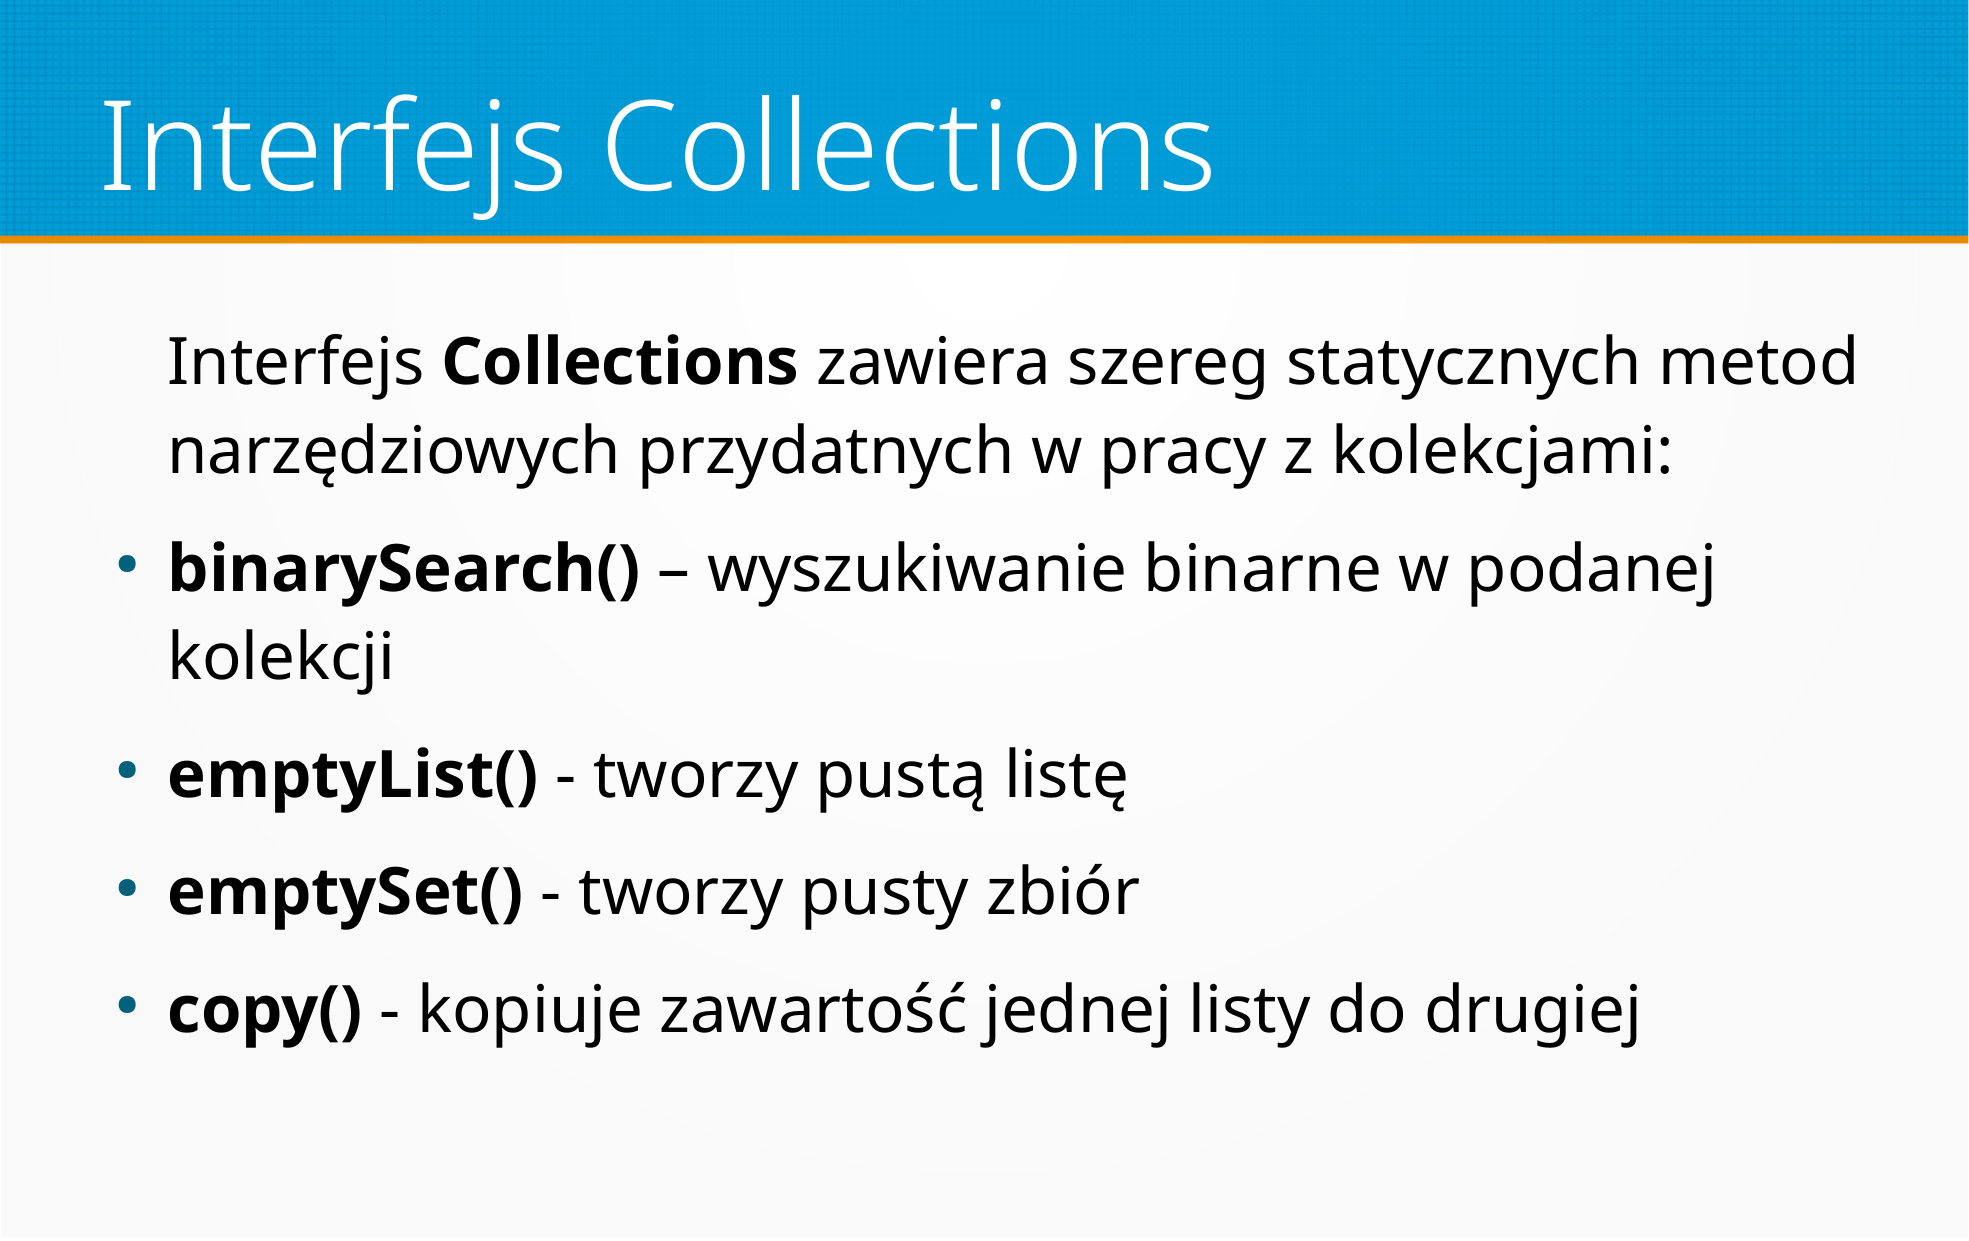

# Interfejs Collections
Interfejs Collections zawiera szereg statycznych metod narzędziowych przydatnych w pracy z kolekcjami:
binarySearch() – wyszukiwanie binarne w podanej kolekcji
emptyList() - tworzy pustą listę
emptySet() - tworzy pusty zbiór
copy() - kopiuje zawartość jednej listy do drugiej